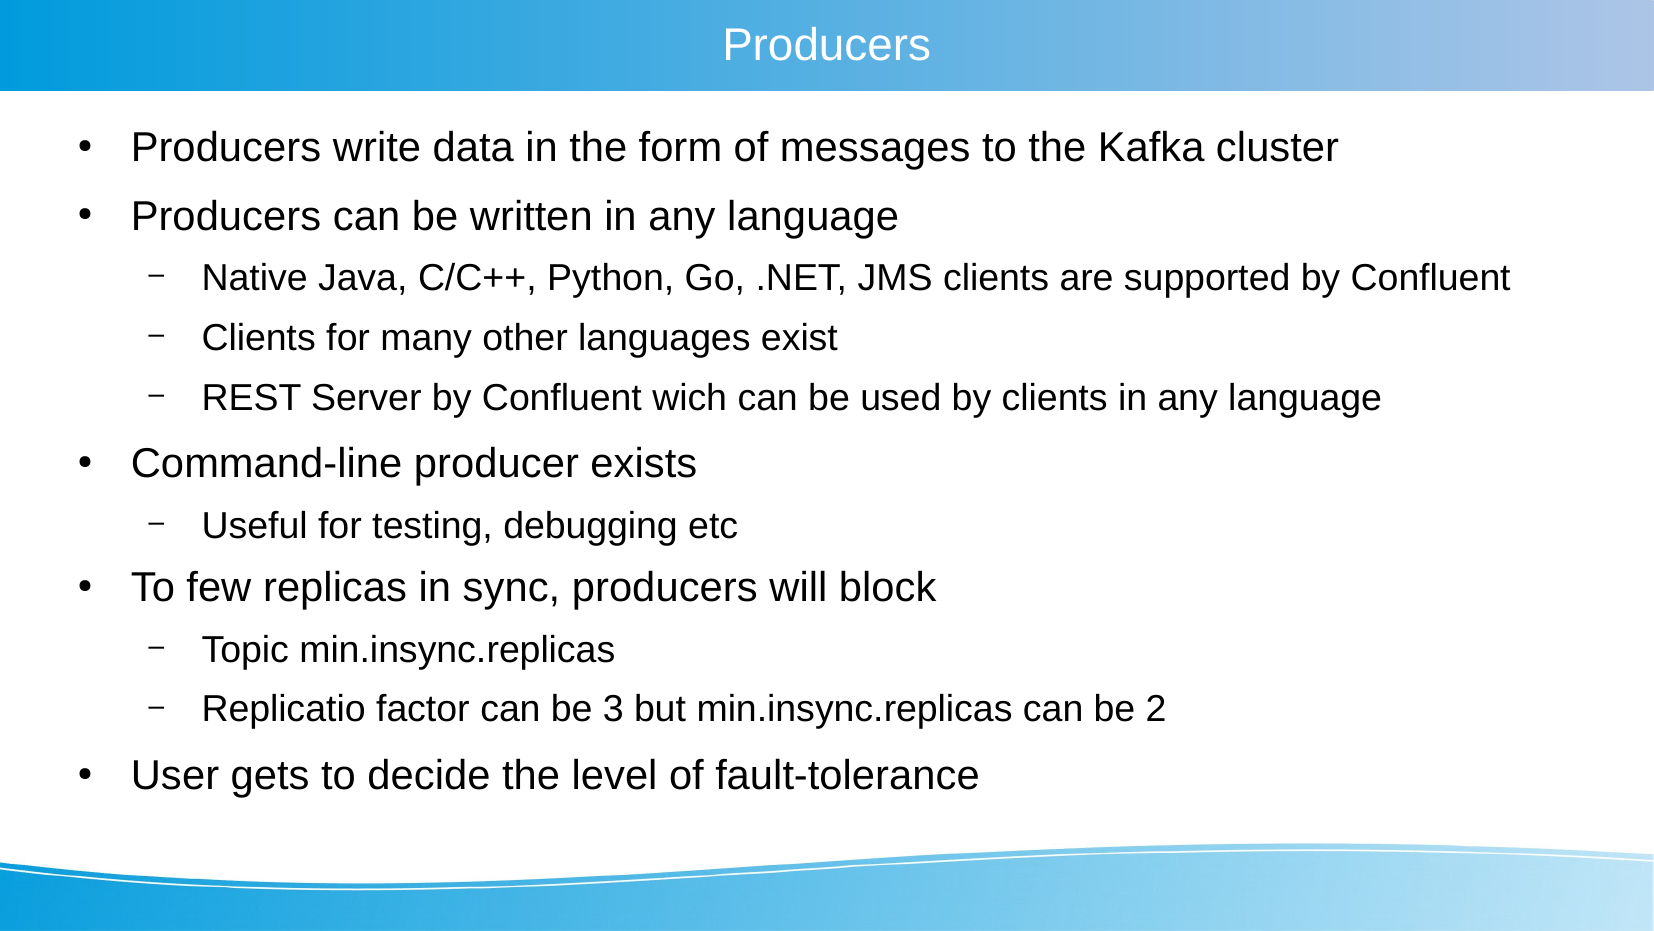

# Producers
Producers write data in the form of messages to the Kafka cluster
Producers can be written in any language
Native Java, C/C++, Python, Go, .NET, JMS clients are supported by Confluent
Clients for many other languages exist
REST Server by Confluent wich can be used by clients in any language
Command-line producer exists
Useful for testing, debugging etc
To few replicas in sync, producers will block
Topic min.insync.replicas
Replicatio factor can be 3 but min.insync.replicas can be 2
User gets to decide the level of fault-tolerance